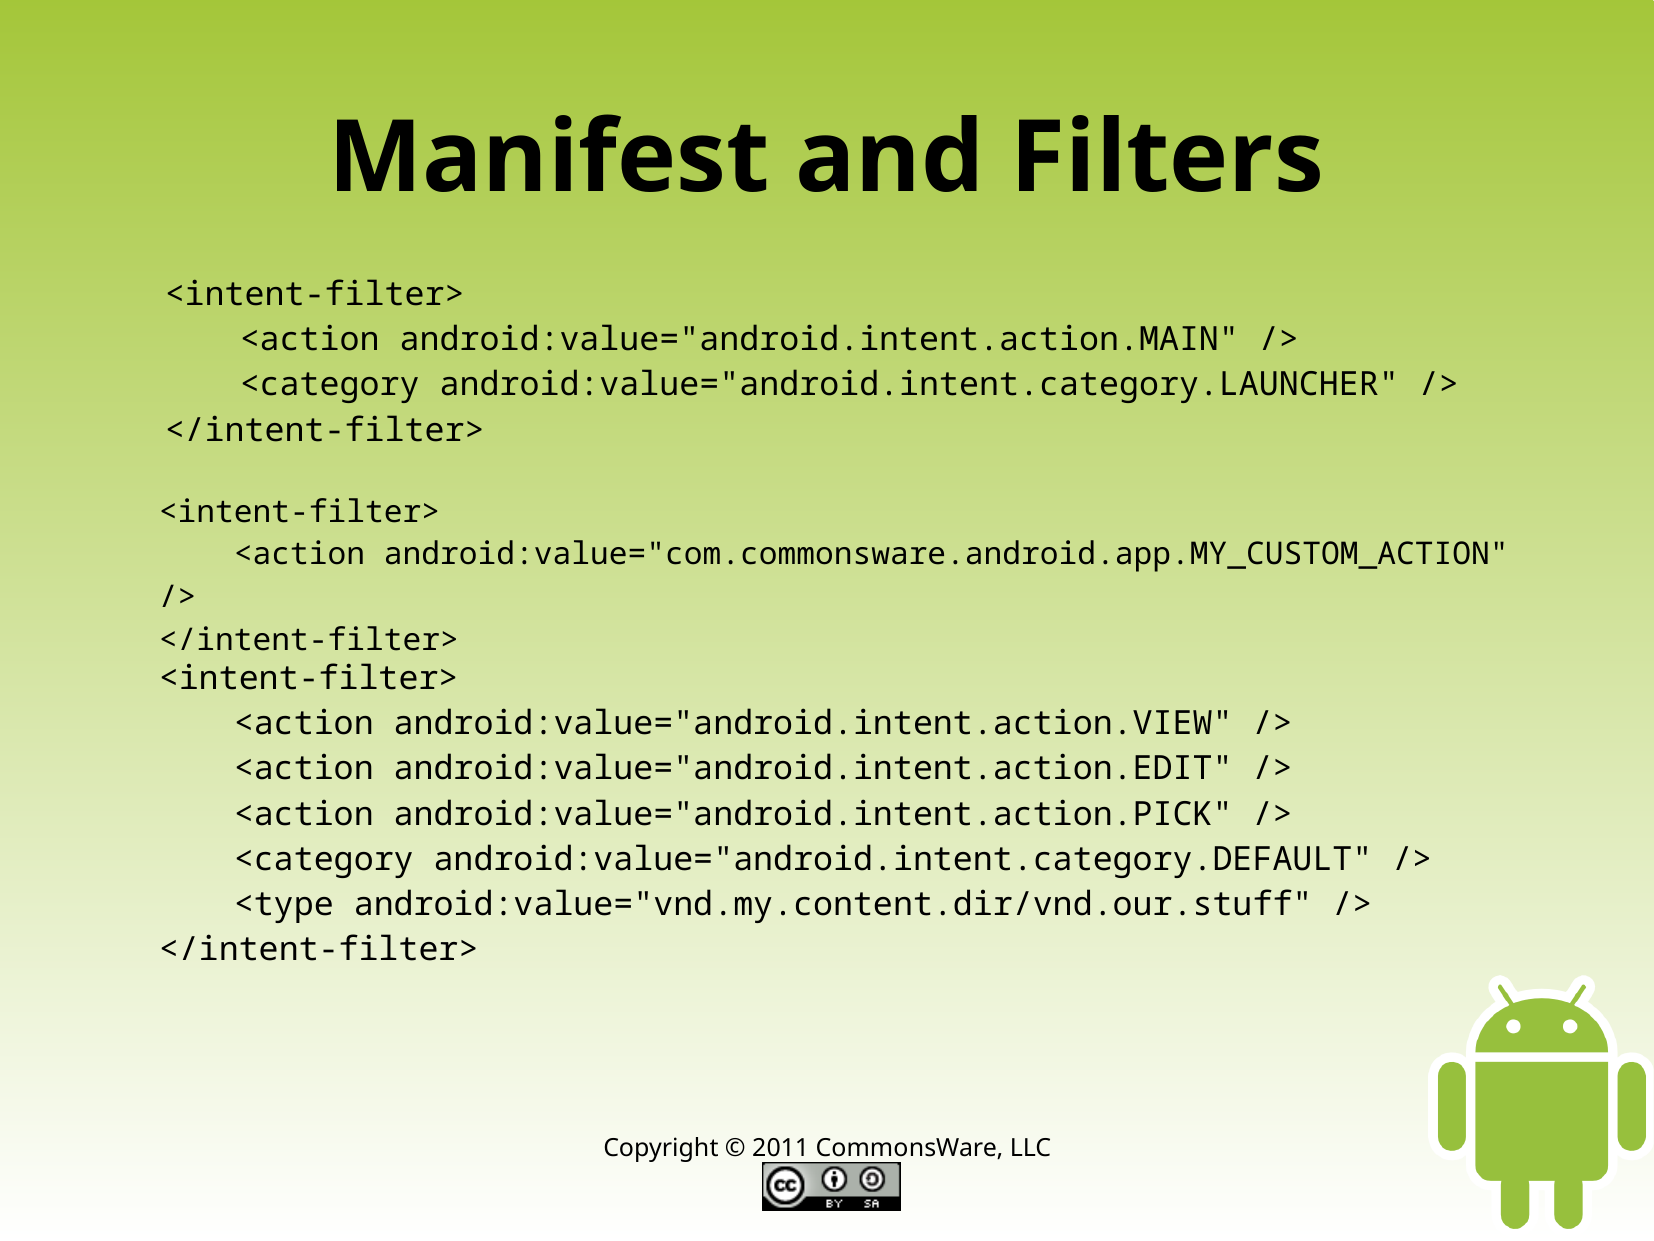

# Manifest and Filters
<intent-filter>
	<action android:value="android.intent.action.MAIN" />
	<category android:value="android.intent.category.LAUNCHER" />
</intent-filter>
<intent-filter>
	<action android:value="com.commonsware.android.app.MY_CUSTOM_ACTION" />
</intent-filter>
<intent-filter>
	<action android:value="android.intent.action.VIEW" />
	<action android:value="android.intent.action.EDIT" />
	<action android:value="android.intent.action.PICK" />
	<category android:value="android.intent.category.DEFAULT" />
	<type android:value="vnd.my.content.dir/vnd.our.stuff" />
</intent-filter>